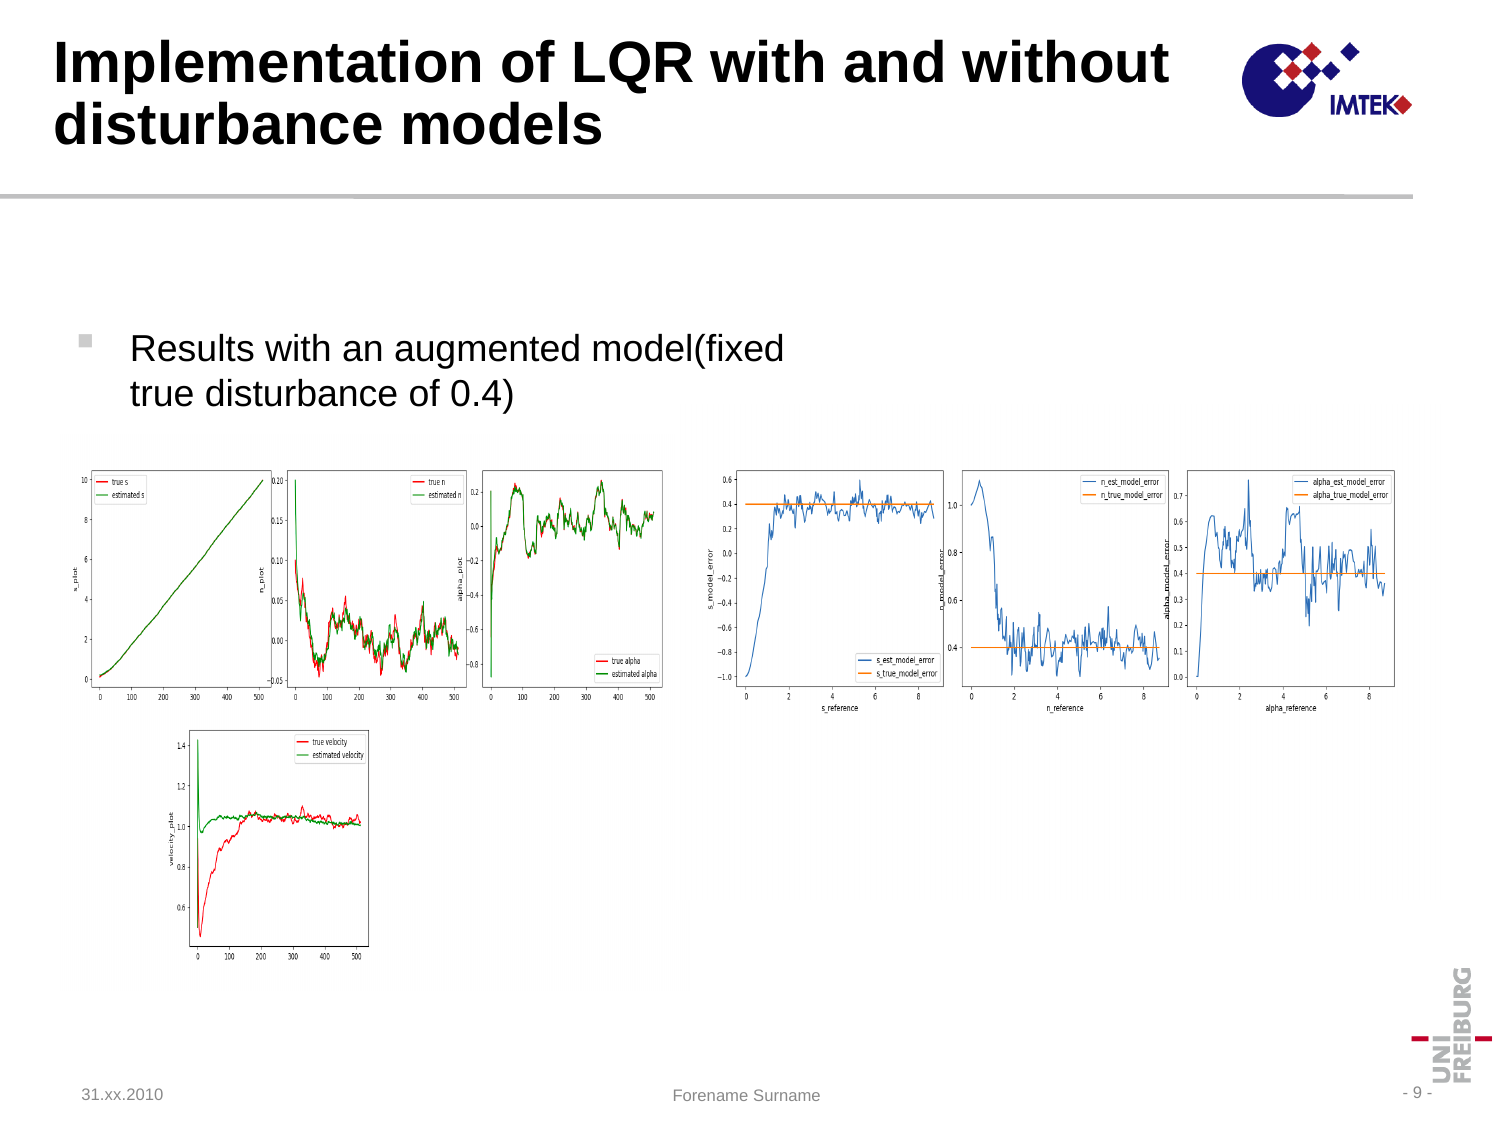

Implementation of LQR with and without disturbance models
Results with an augmented model(fixed true disturbance of 0.4)
 31.xx.2010
Forename Surname